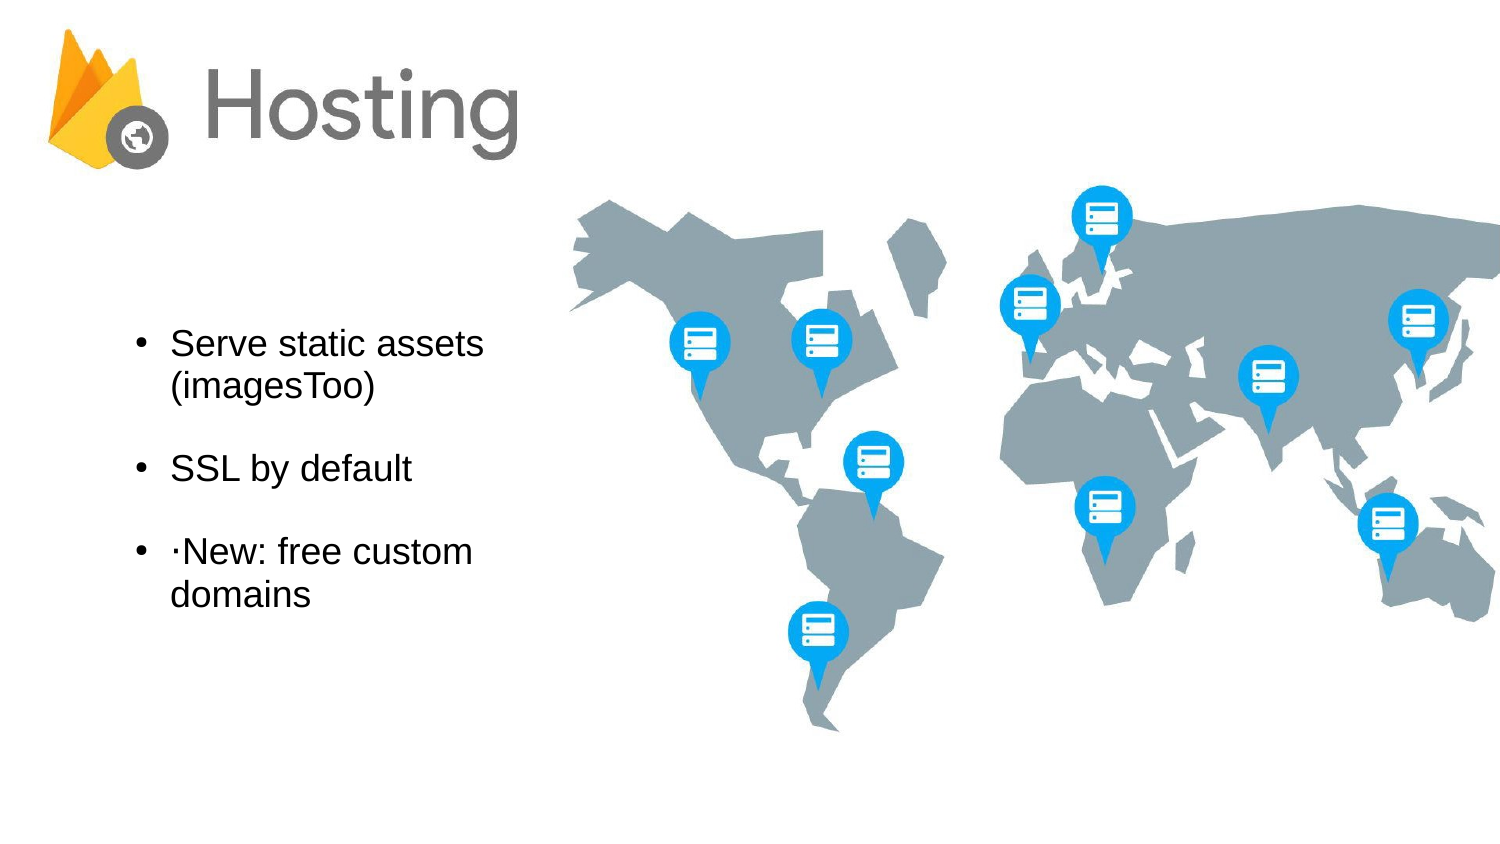

SectionX SectionY SectionZ
Serve static assets (imagesToo)
SSL by default
⋅New: free custom domains